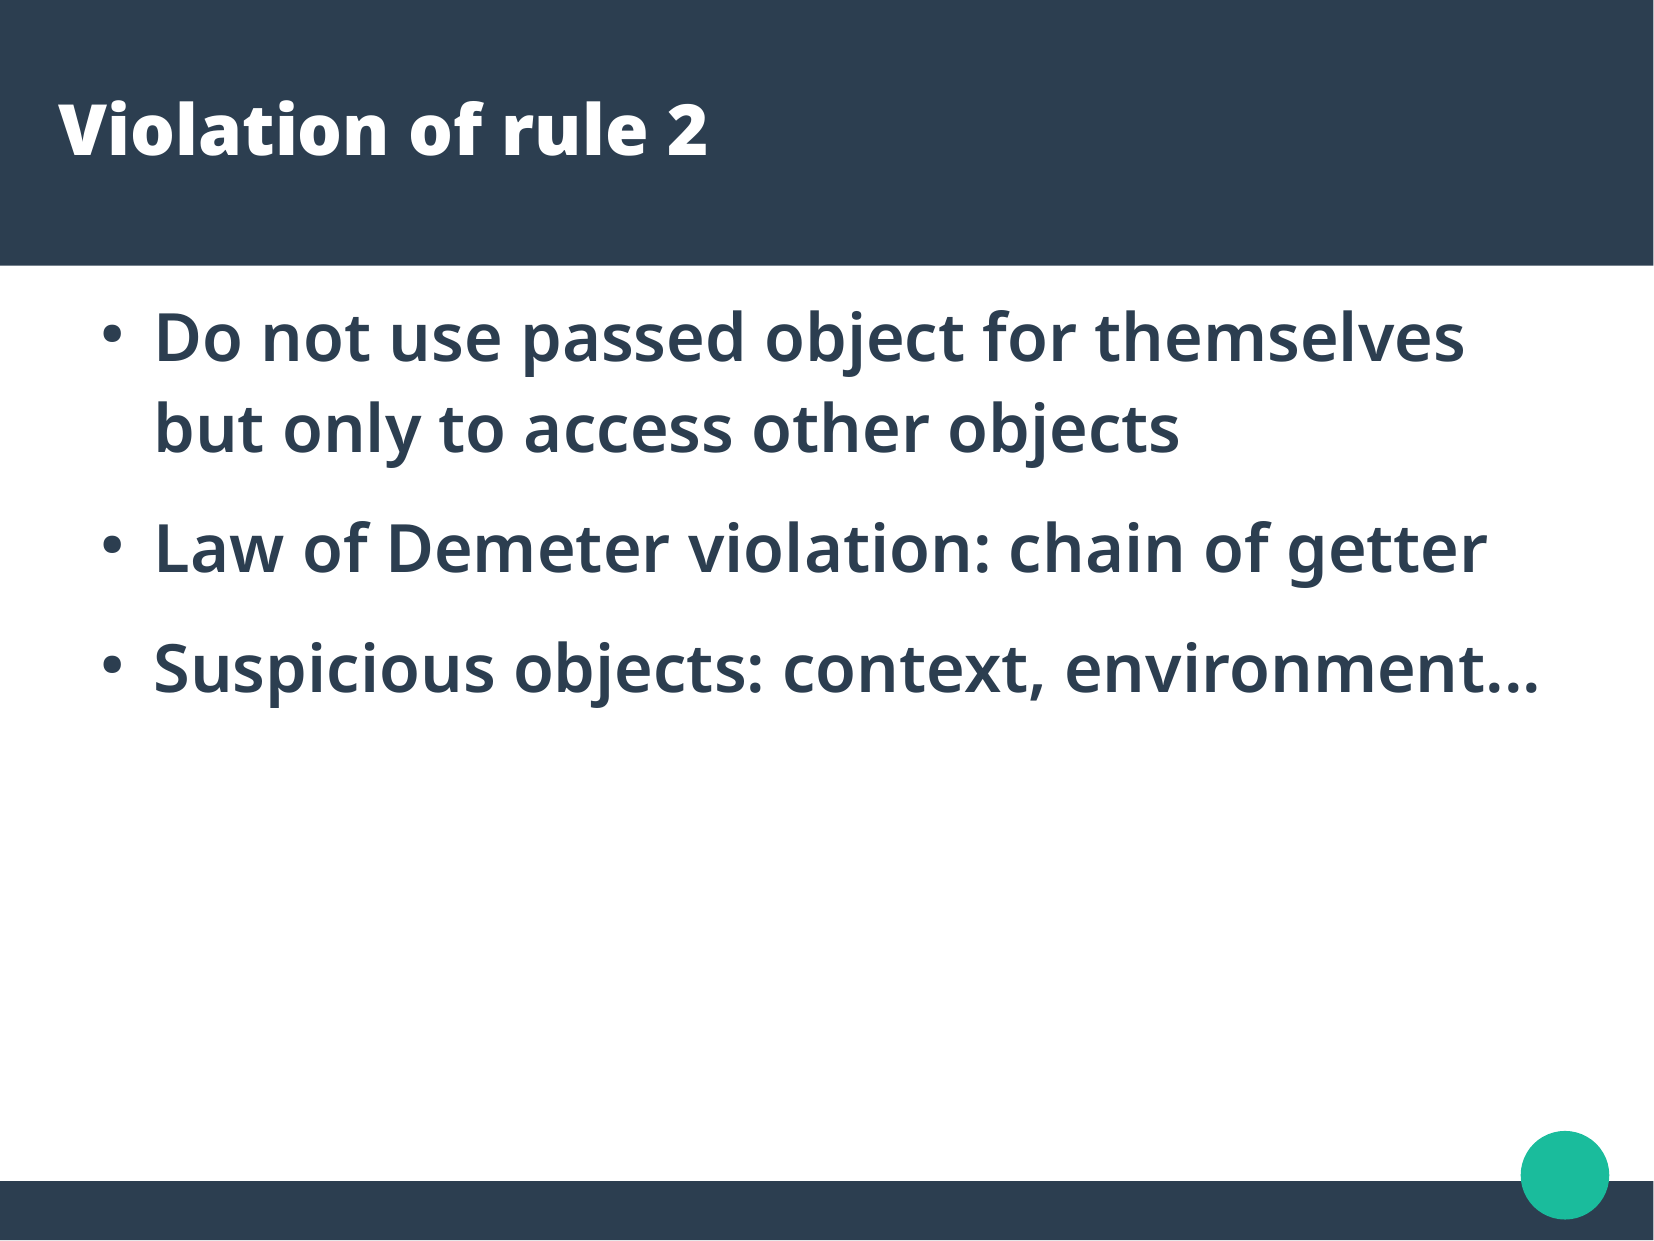

# Violation of rule 2
Do not use passed object for themselves but only to access other objects
Law of Demeter violation: chain of getter
Suspicious objects: context, environment...